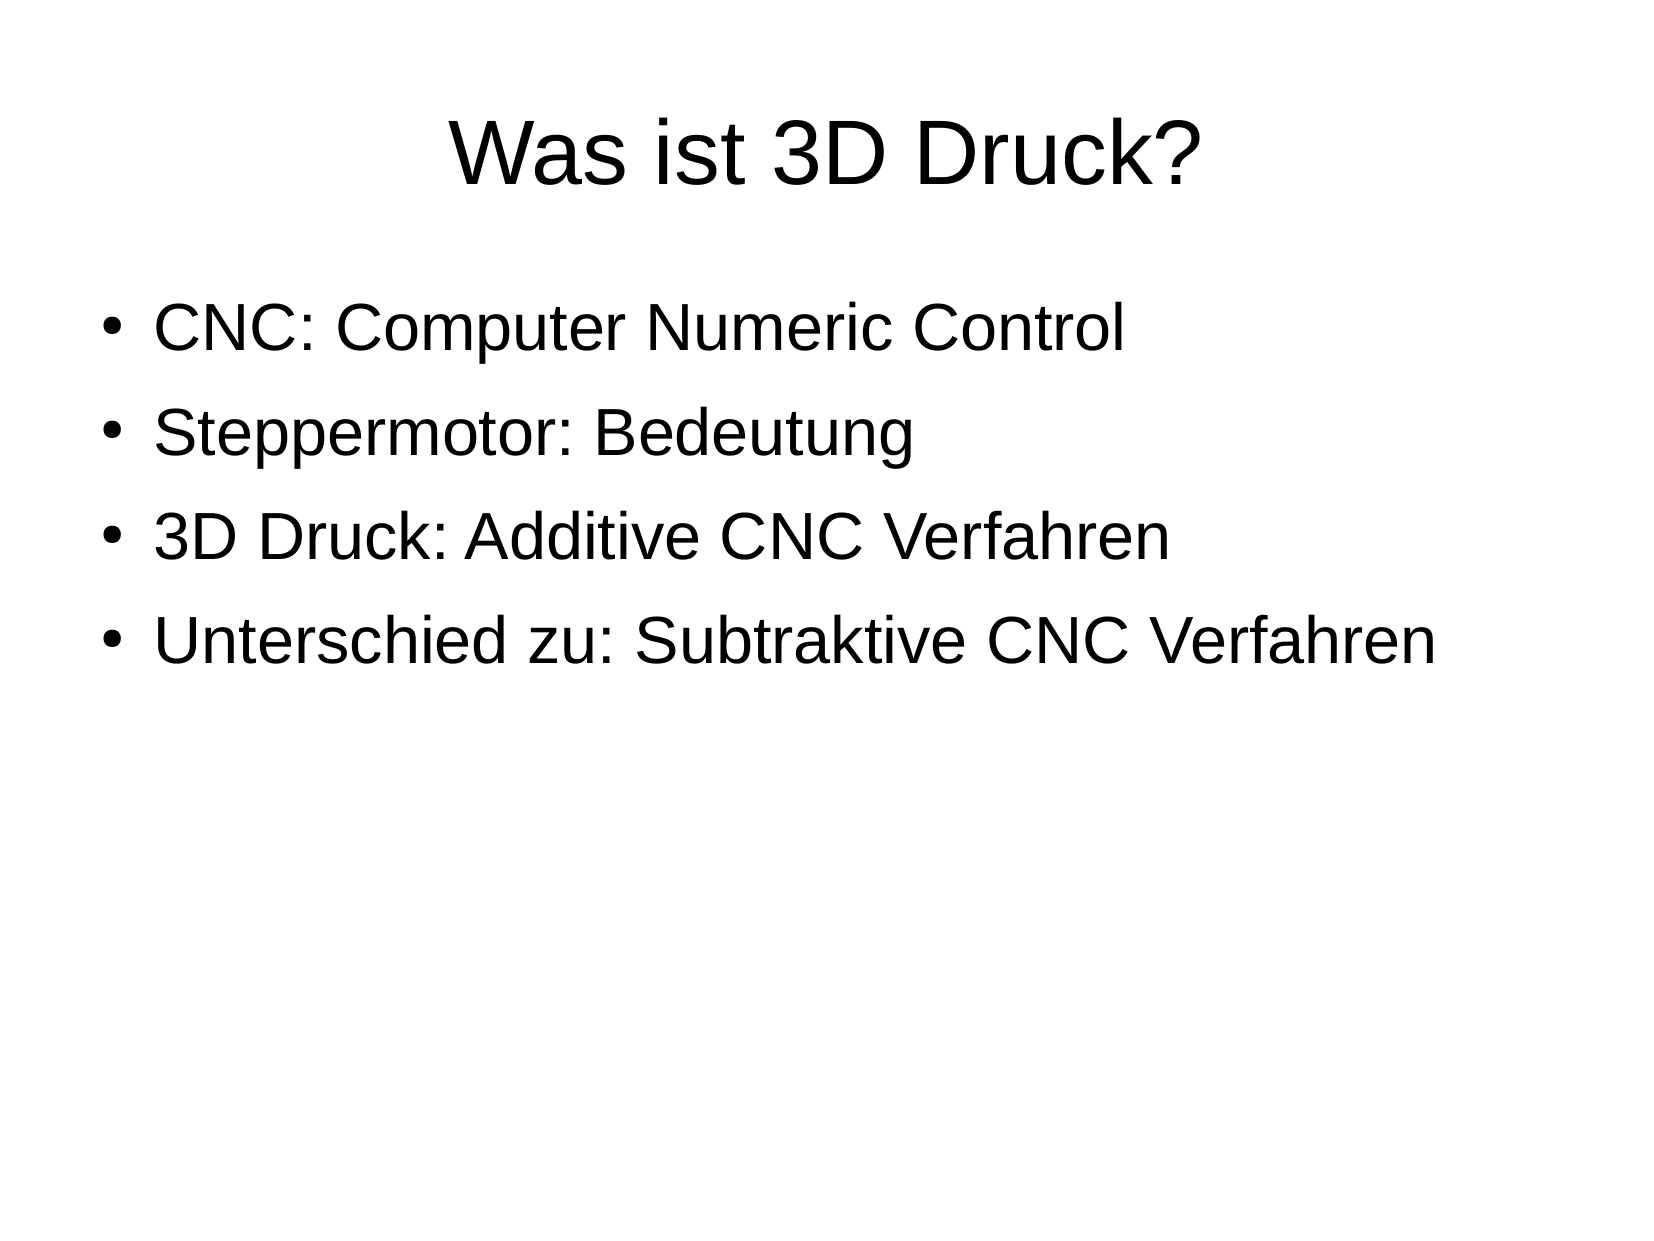

# Was ist 3D Druck?
CNC: Computer Numeric Control
Steppermotor: Bedeutung
3D Druck: Additive CNC Verfahren
Unterschied zu: Subtraktive CNC Verfahren